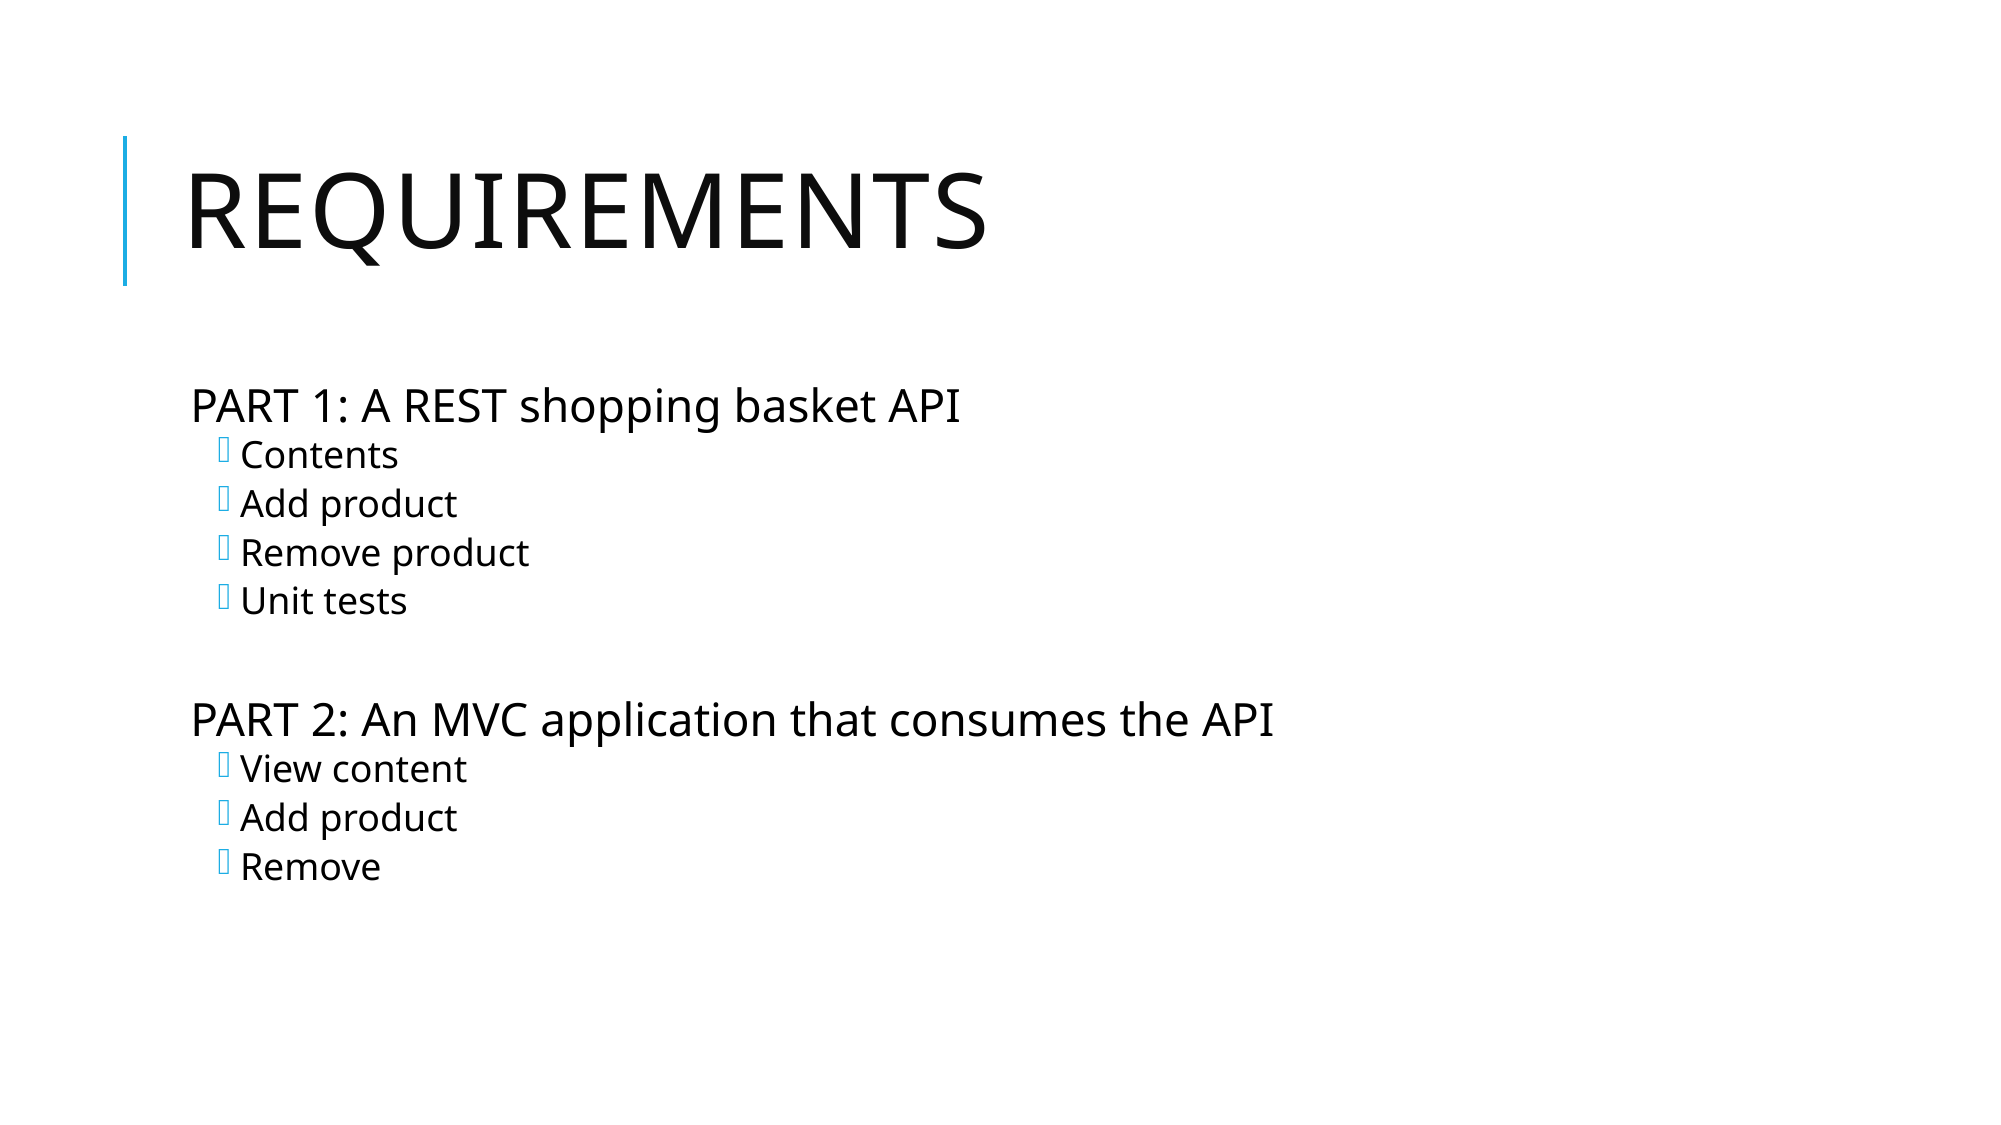

# REquirements
PART 1: A REST shopping basket API
Contents
Add product
Remove product
Unit tests
PART 2: An MVC application that consumes the API
View content
Add product
Remove